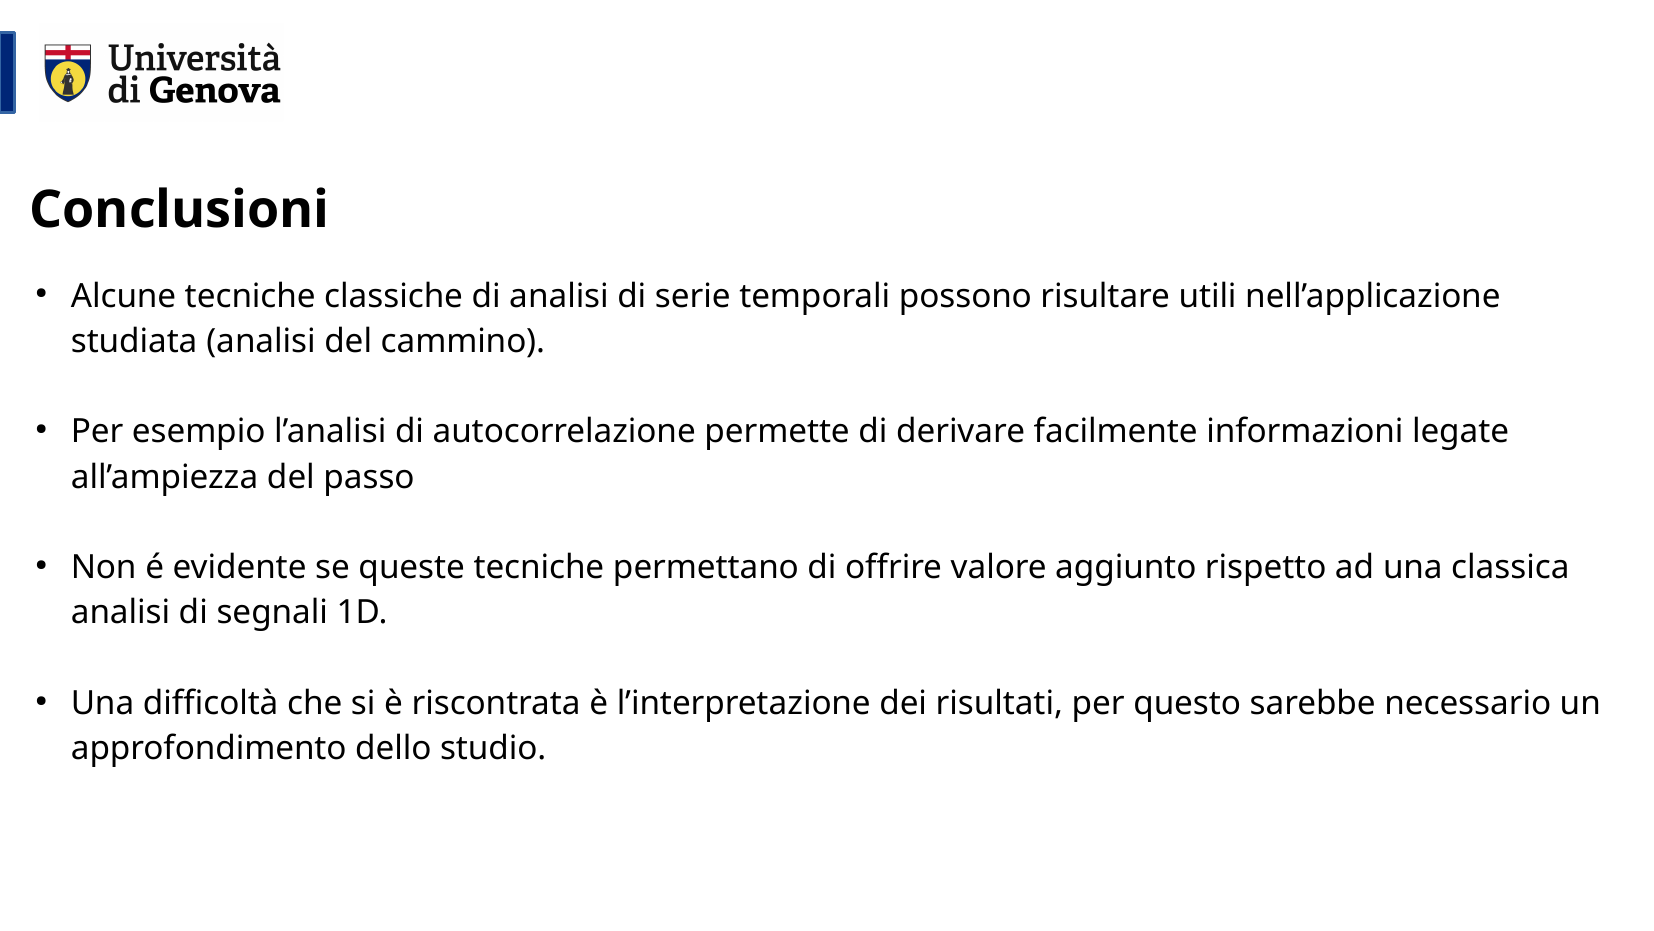

# Conclusioni
Alcune tecniche classiche di analisi di serie temporali possono risultare utili nell’applicazione studiata (analisi del cammino).
Per esempio l’analisi di autocorrelazione permette di derivare facilmente informazioni legate all’ampiezza del passo
Non é evidente se queste tecniche permettano di offrire valore aggiunto rispetto ad una classica analisi di segnali 1D.
Una difficoltà che si è riscontrata è l’interpretazione dei risultati, per questo sarebbe necessario un approfondimento dello studio.